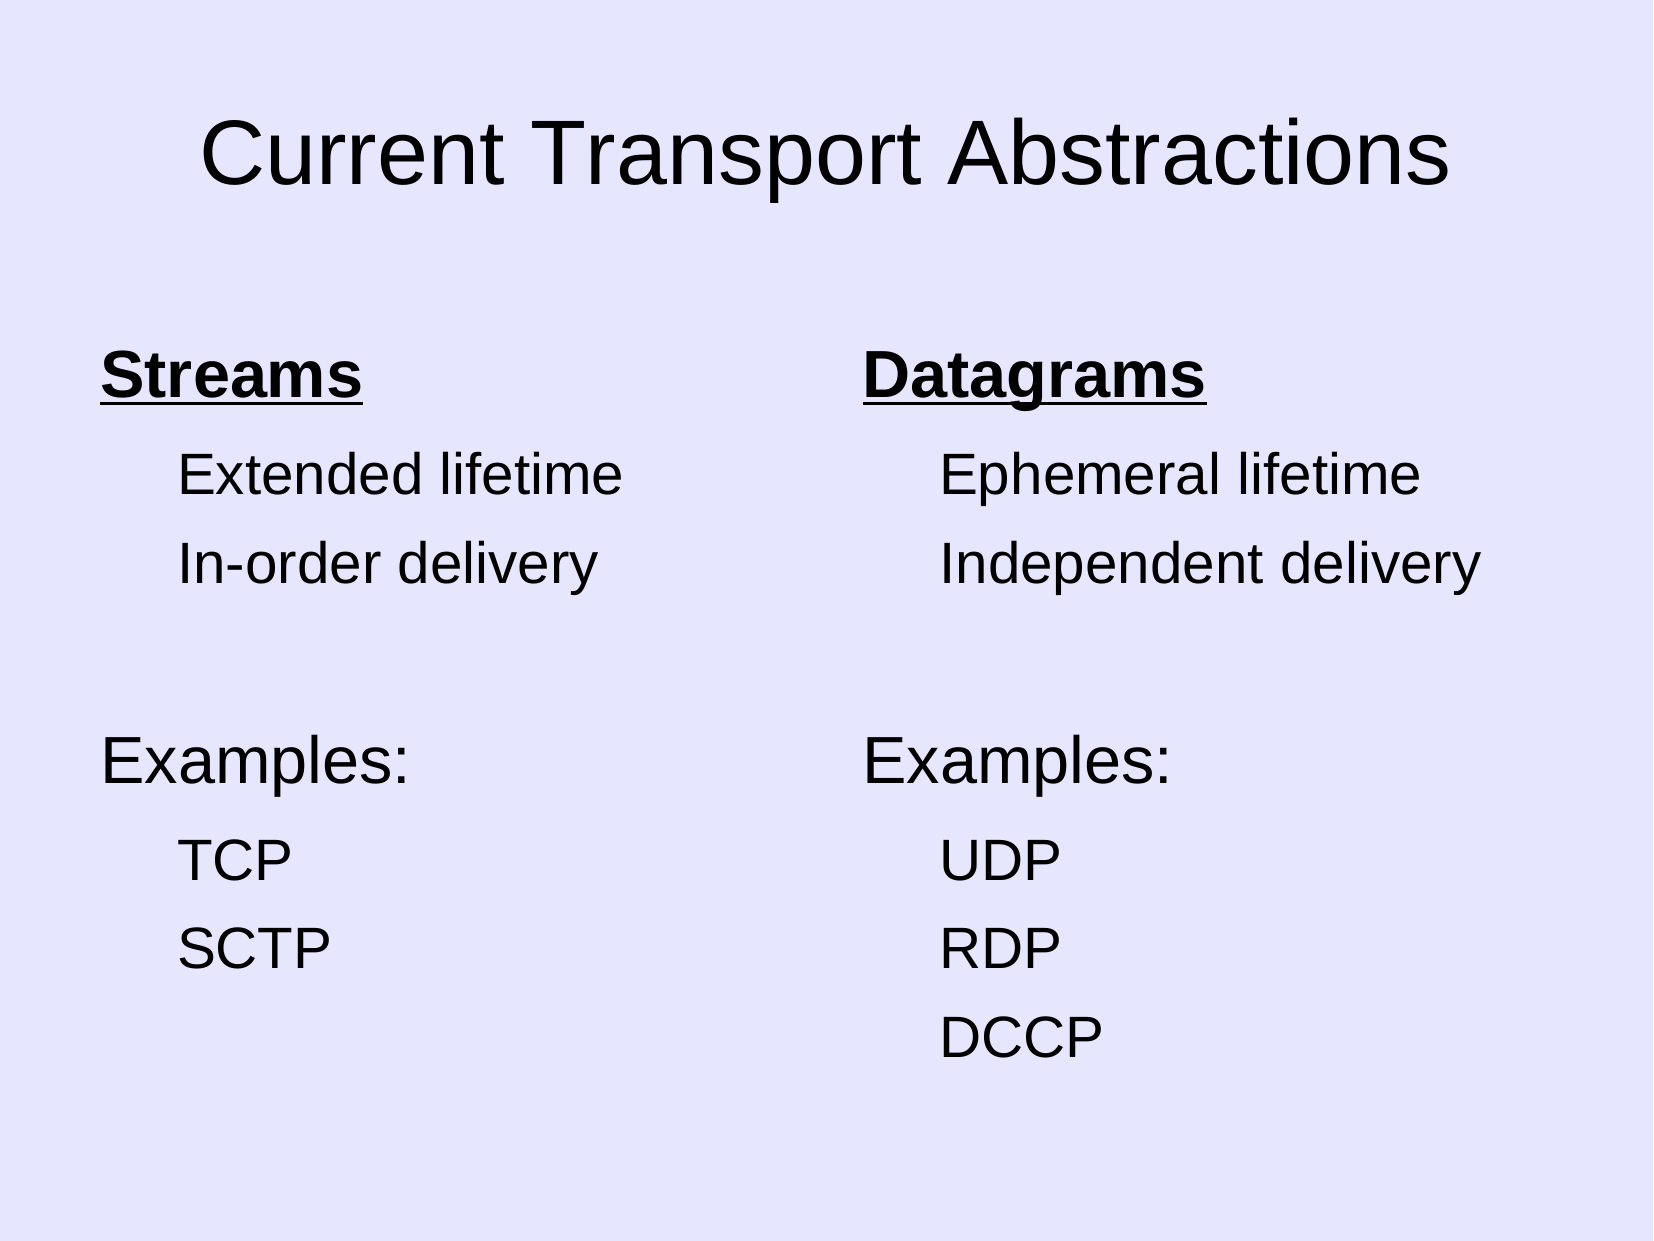

# Current Transport Abstractions
Streams
Extended lifetime
In-order delivery
Examples:
TCP
SCTP
Datagrams
Ephemeral lifetime
Independent delivery
Examples:
UDP
RDP
DCCP